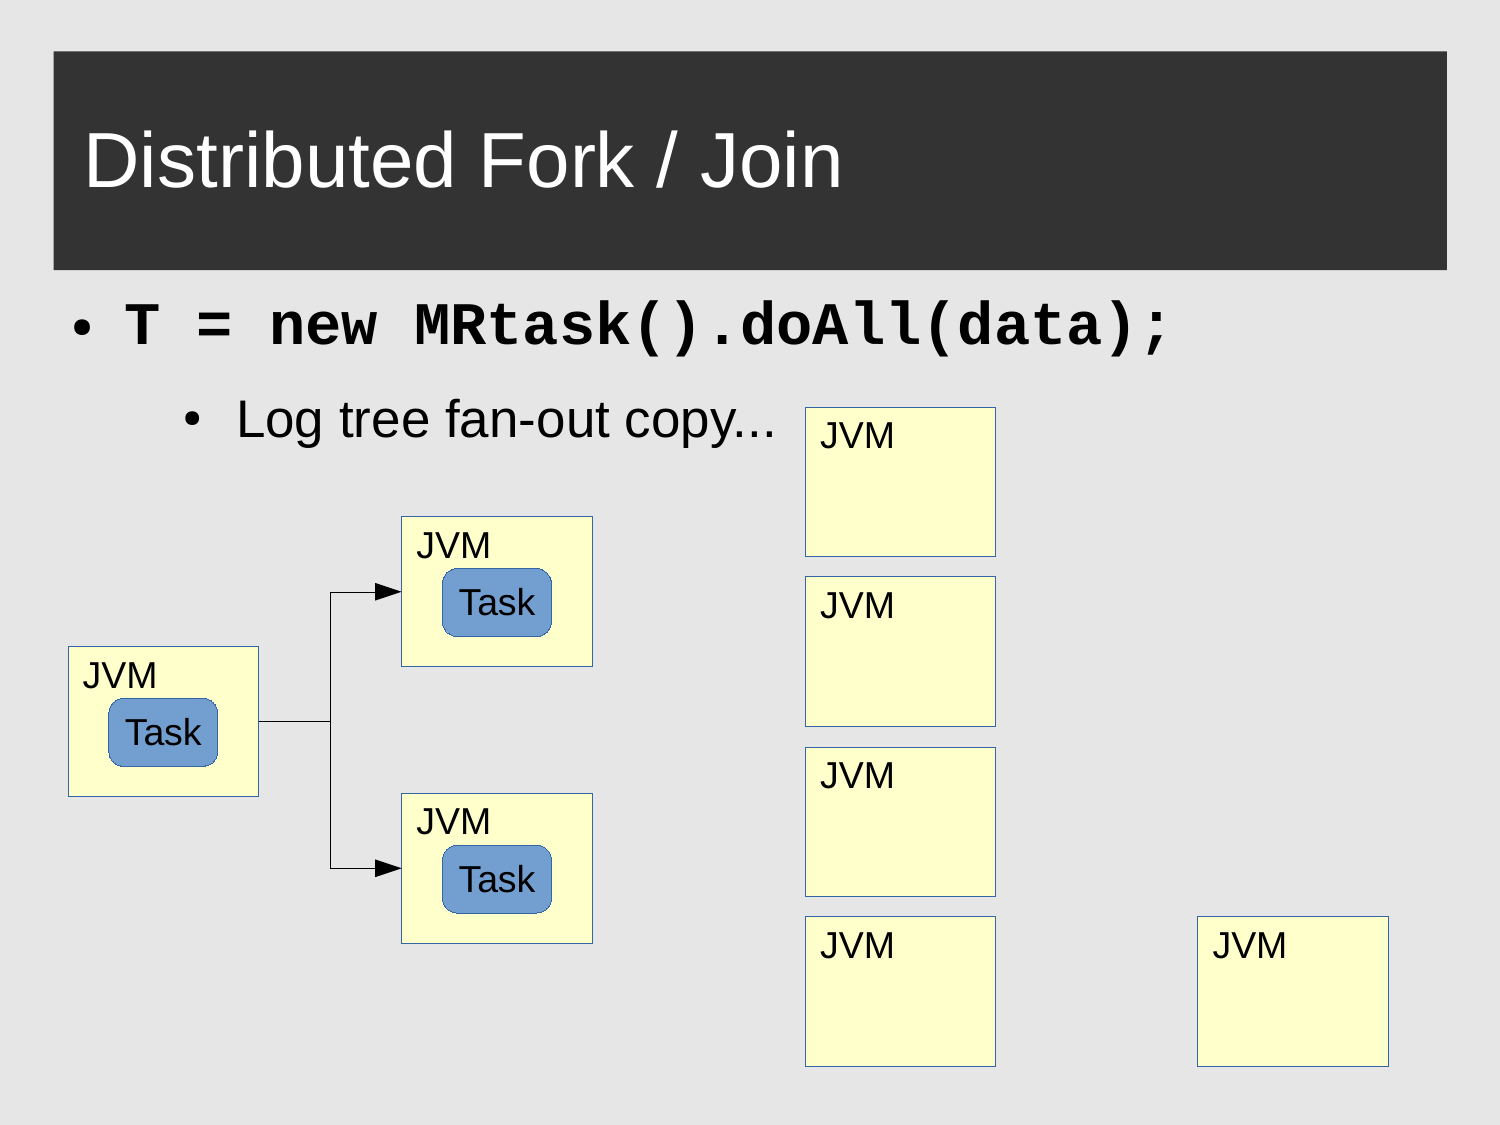

# Distributed Fork / Join
T = new MRtask().doAll(data);
Log tree fan-out copy...
JVM
JVM
Task
JVM
JVM
Task
JVM
JVM
Task
JVM
JVM